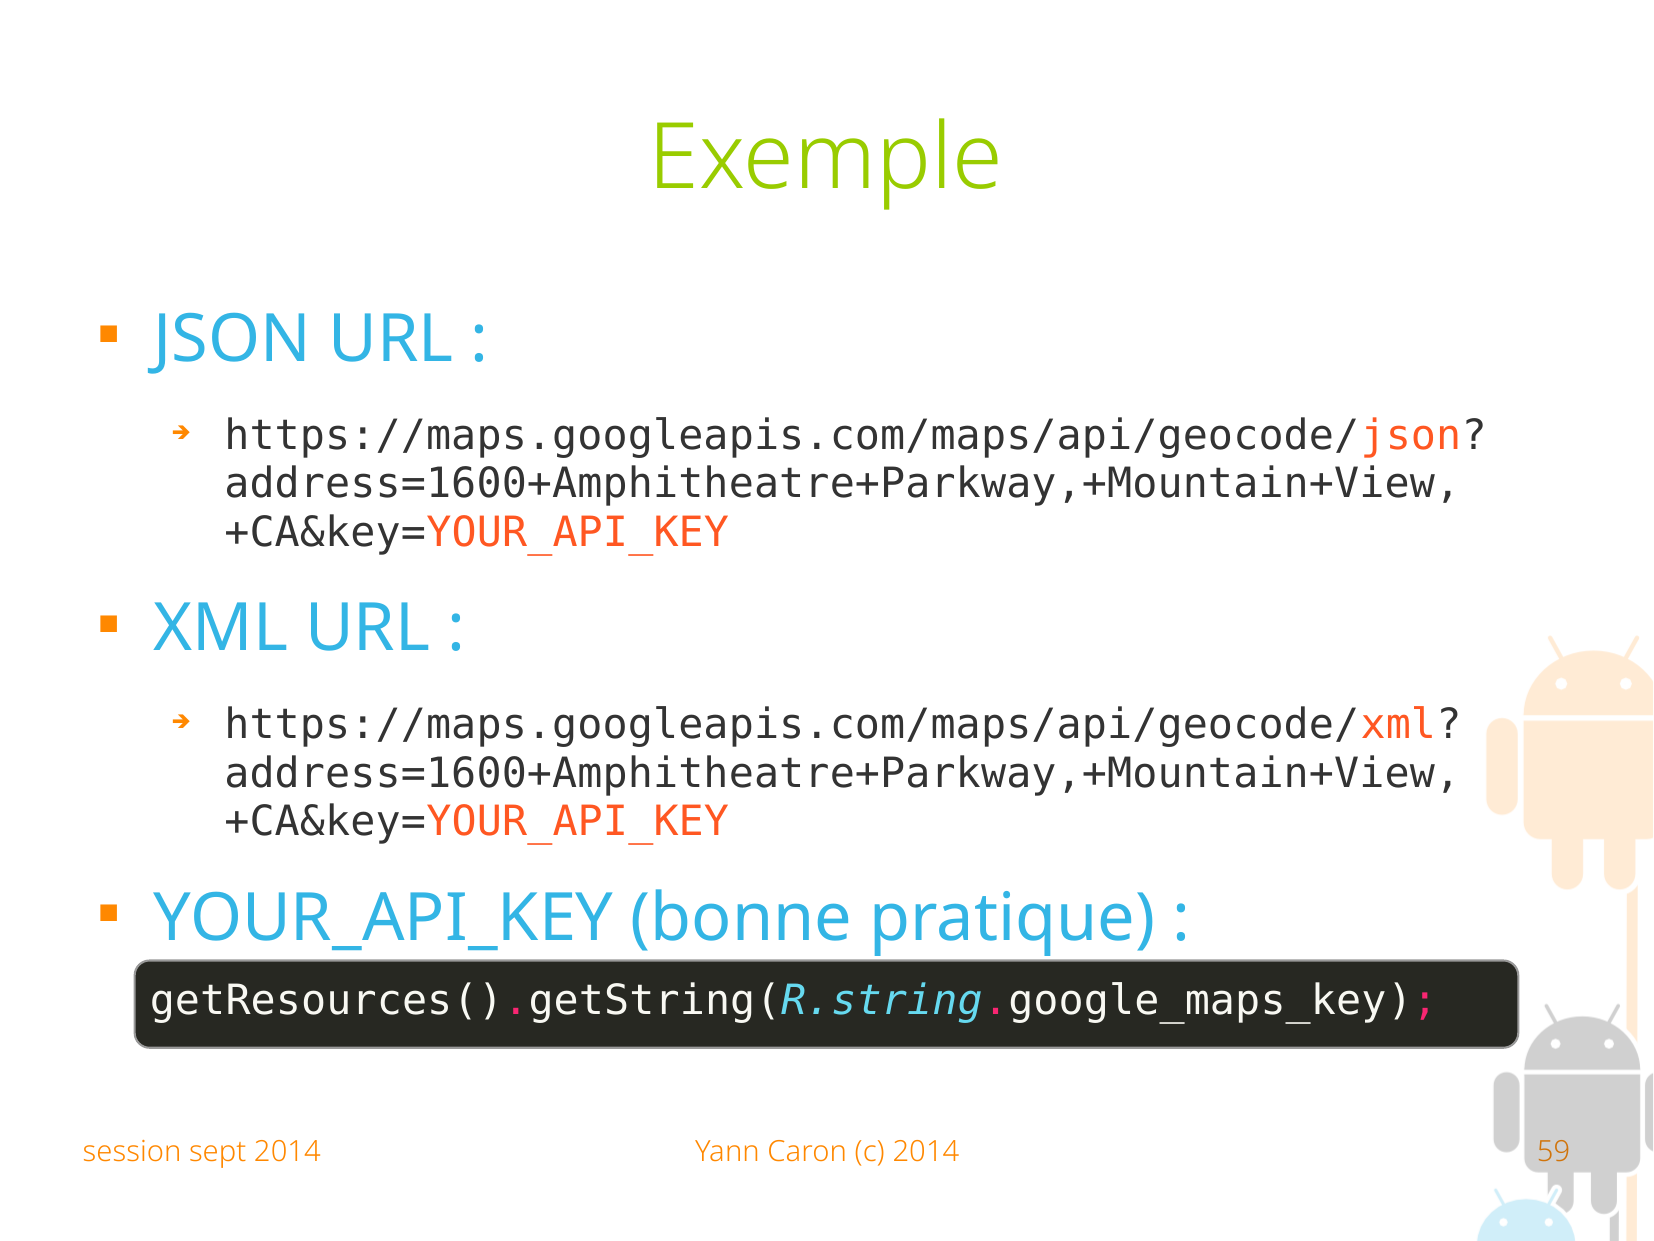

# Exemple
JSON URL :
https://maps.googleapis.com/maps/api/geocode/json?address=1600+Amphitheatre+Parkway,+Mountain+View,+CA&key=YOUR_API_KEY
XML URL :
https://maps.googleapis.com/maps/api/geocode/xml?address=1600+Amphitheatre+Parkway,+Mountain+View,+CA&key=YOUR_API_KEY
YOUR_API_KEY (bonne pratique) :
getResources().getString(R.string.google_maps_key);
session sept 2014
Yann Caron (c) 2014
59